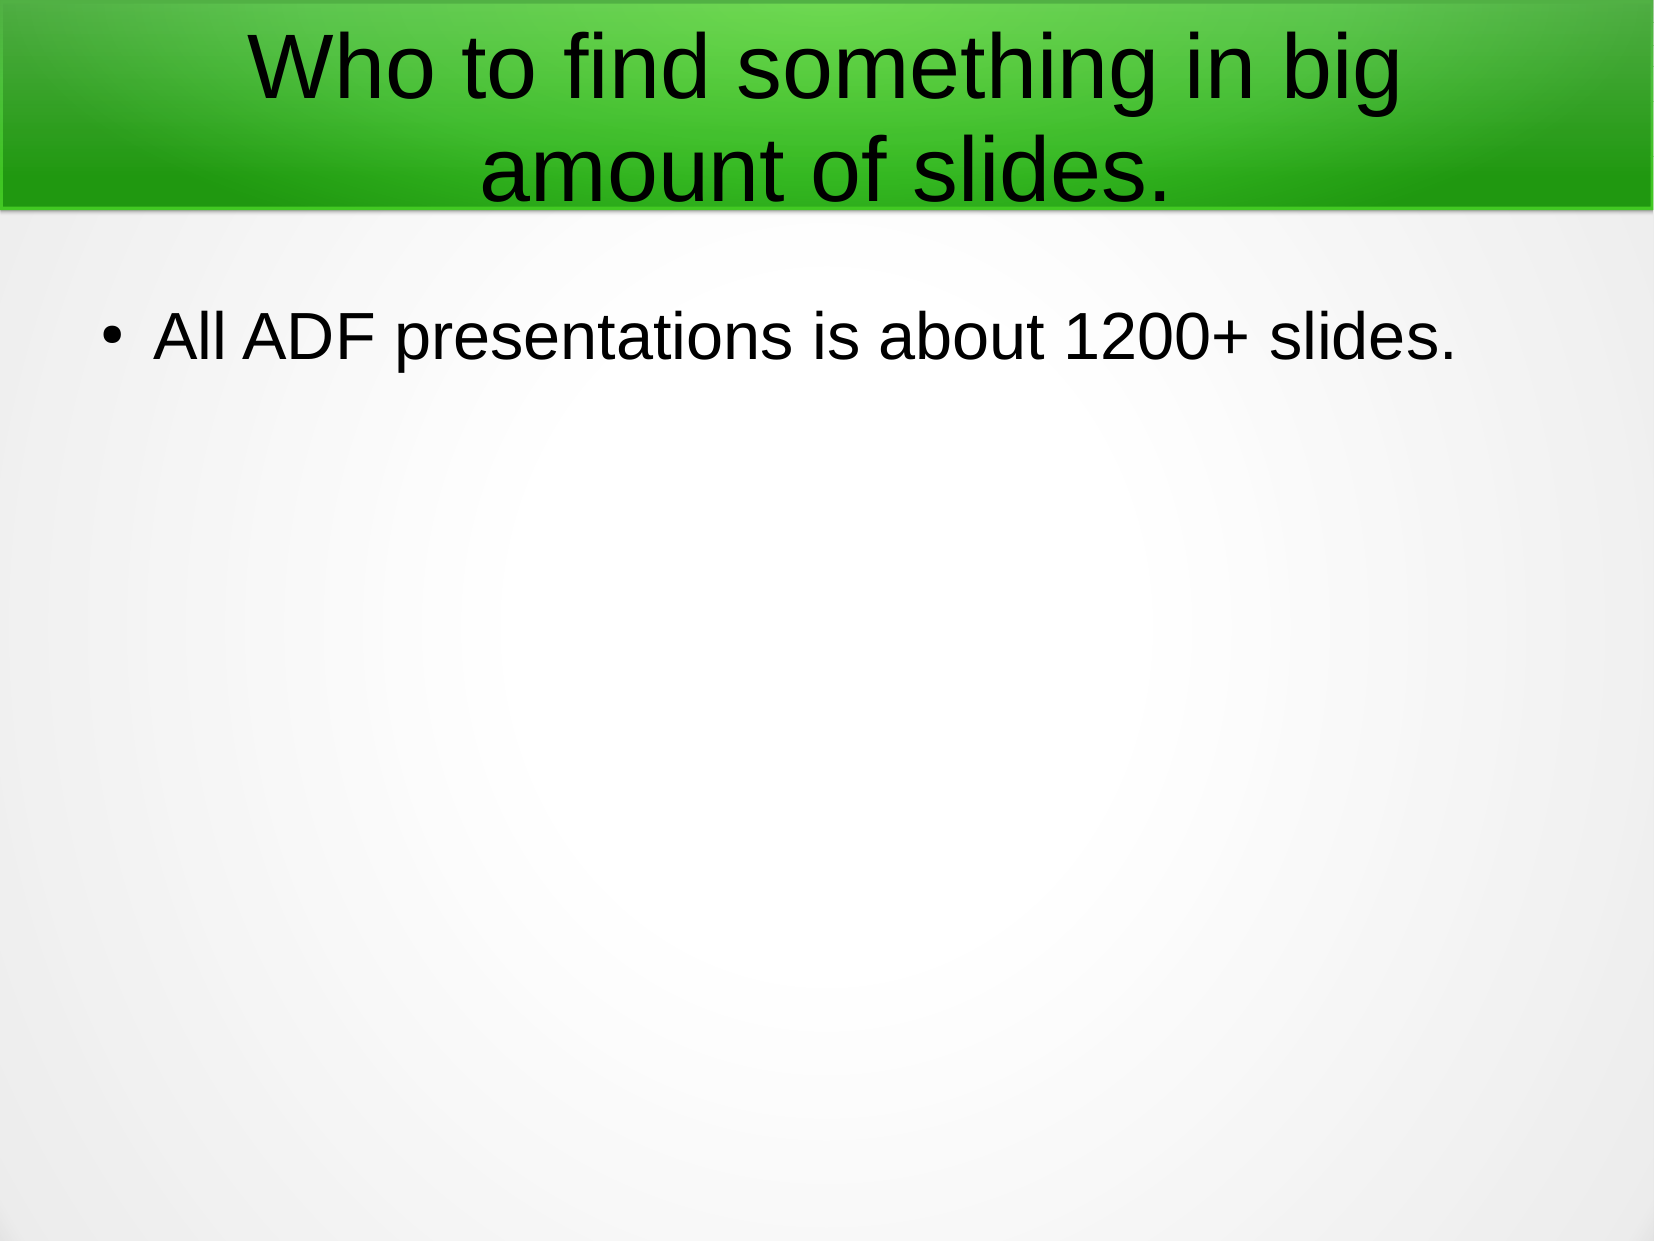

# Who to find something in big amount of slides.
All ADF presentations is about 1200+ slides.